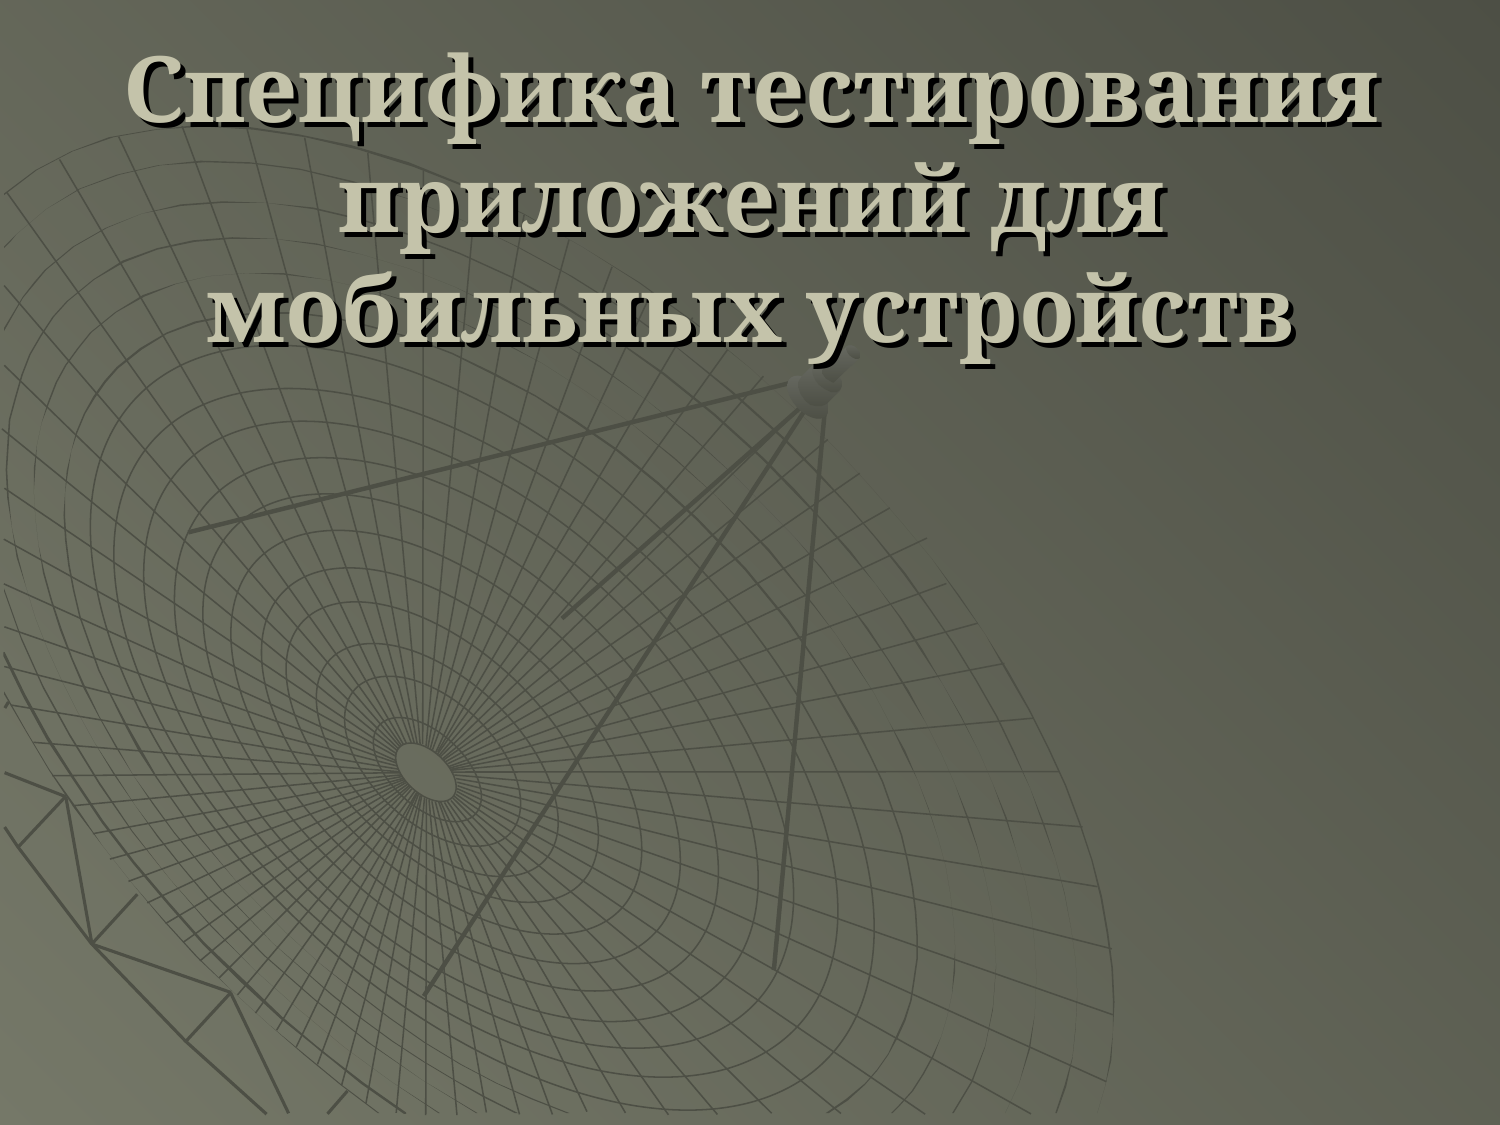

# Специфика тестирования приложений для мобильных устройств